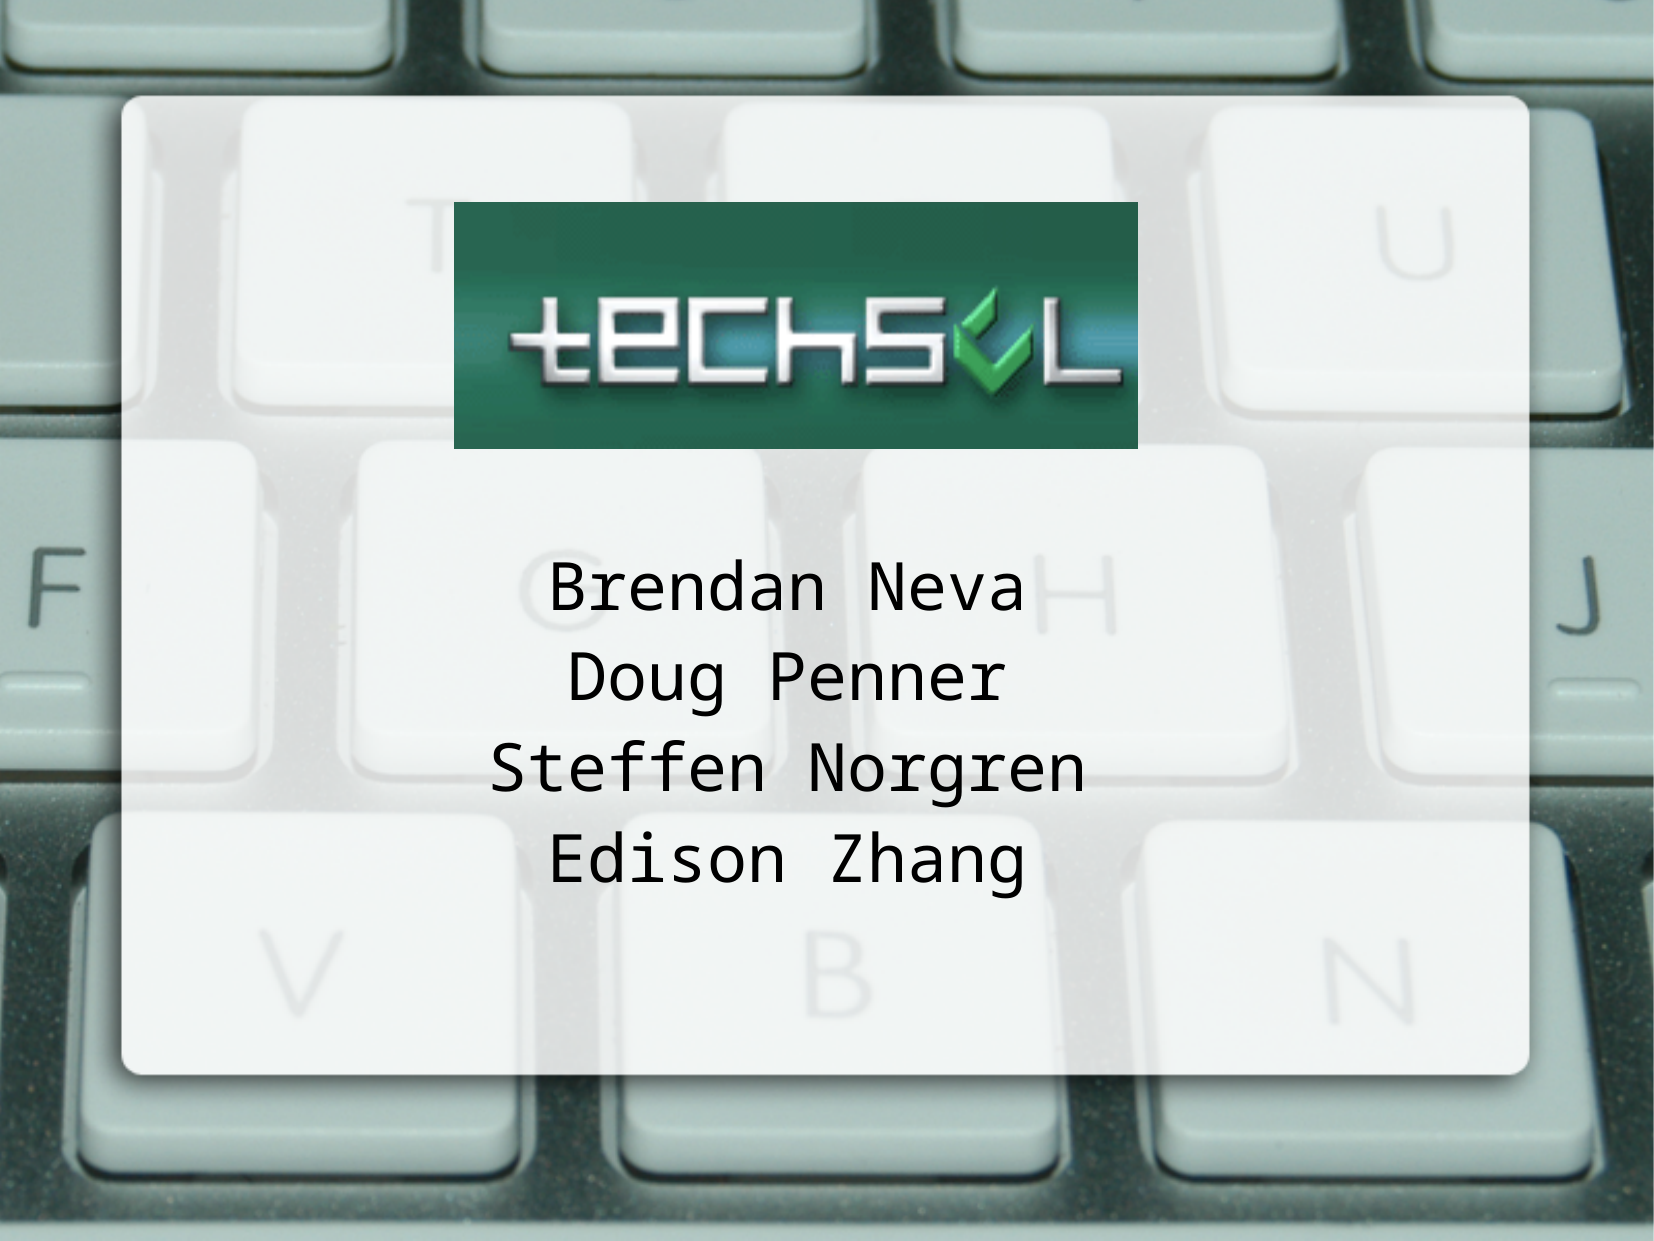

Brendan Neva
Doug Penner
Steffen Norgren
Edison Zhang